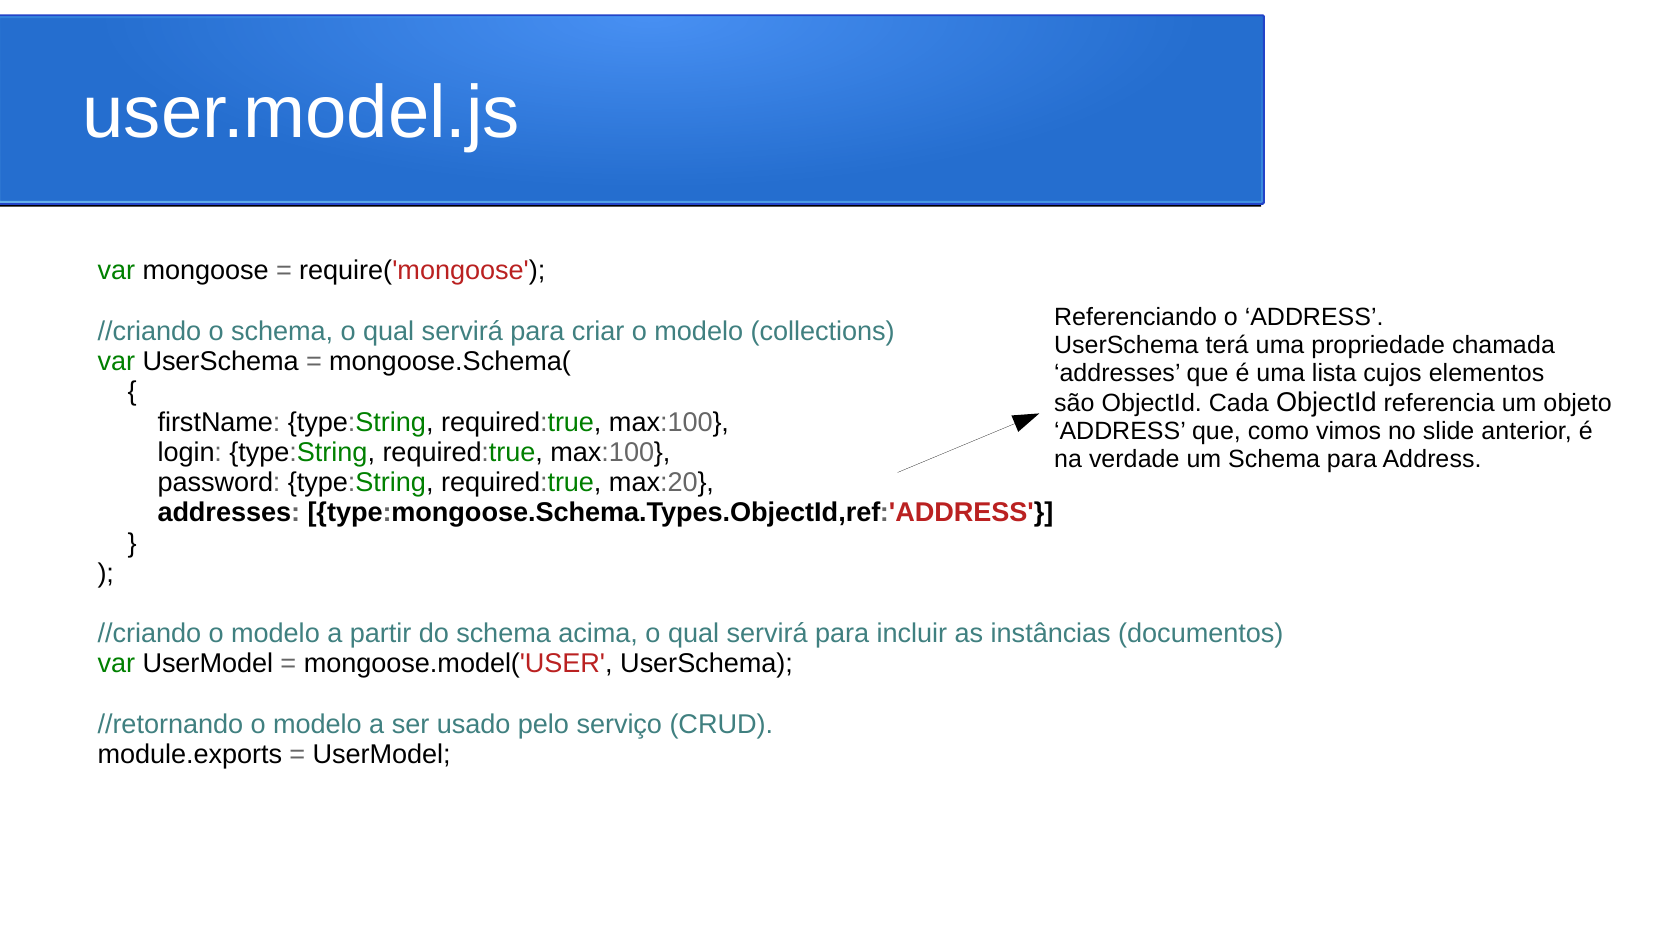

# user.model.js
var mongoose = require('mongoose');
//criando o schema, o qual servirá para criar o modelo (collections)
var UserSchema = mongoose.Schema(
 {
 firstName: {type:String, required:true, max:100},
 login: {type:String, required:true, max:100},
 password: {type:String, required:true, max:20},
 addresses: [{type:mongoose.Schema.Types.ObjectId,ref:'ADDRESS'}]
 }
);
//criando o modelo a partir do schema acima, o qual servirá para incluir as instâncias (documentos)
var UserModel = mongoose.model('USER', UserSchema);
//retornando o modelo a ser usado pelo serviço (CRUD).
module.exports = UserModel;
Referenciando o ‘ADDRESS’.
UserSchema terá uma propriedade chamada
‘addresses’ que é uma lista cujos elementos
são ObjectId. Cada ObjectId referencia um objeto
‘ADDRESS’ que, como vimos no slide anterior, é
na verdade um Schema para Address.